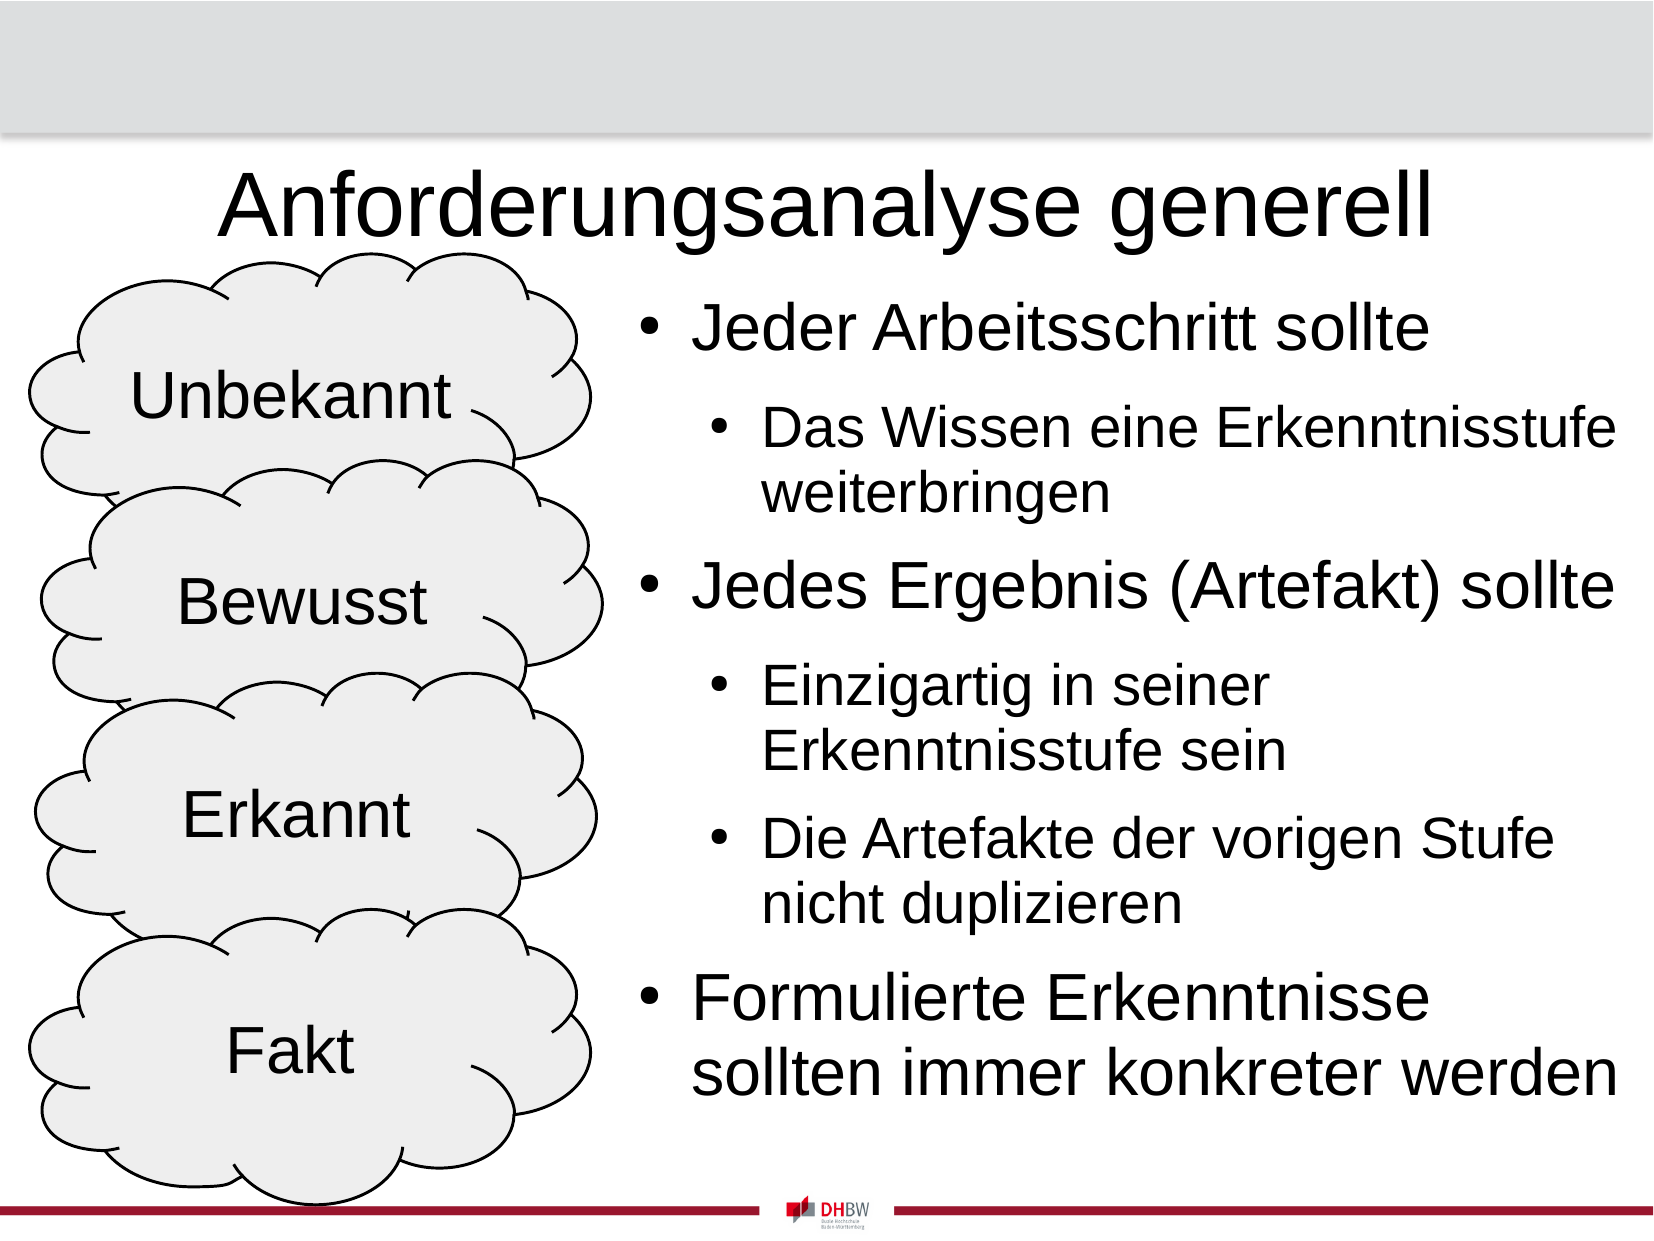

# Anforderungsanalyse generell
Unbekannt
Jeder Arbeitsschritt sollte
Das Wissen eine Erkenntnisstufe weiterbringen
Jedes Ergebnis (Artefakt) sollte
Einzigartig in seiner Erkenntnisstufe sein
Die Artefakte der vorigen Stufe nicht duplizieren
Formulierte Erkenntnisse sollten immer konkreter werden
Bewusst
Erkannt
Fakt